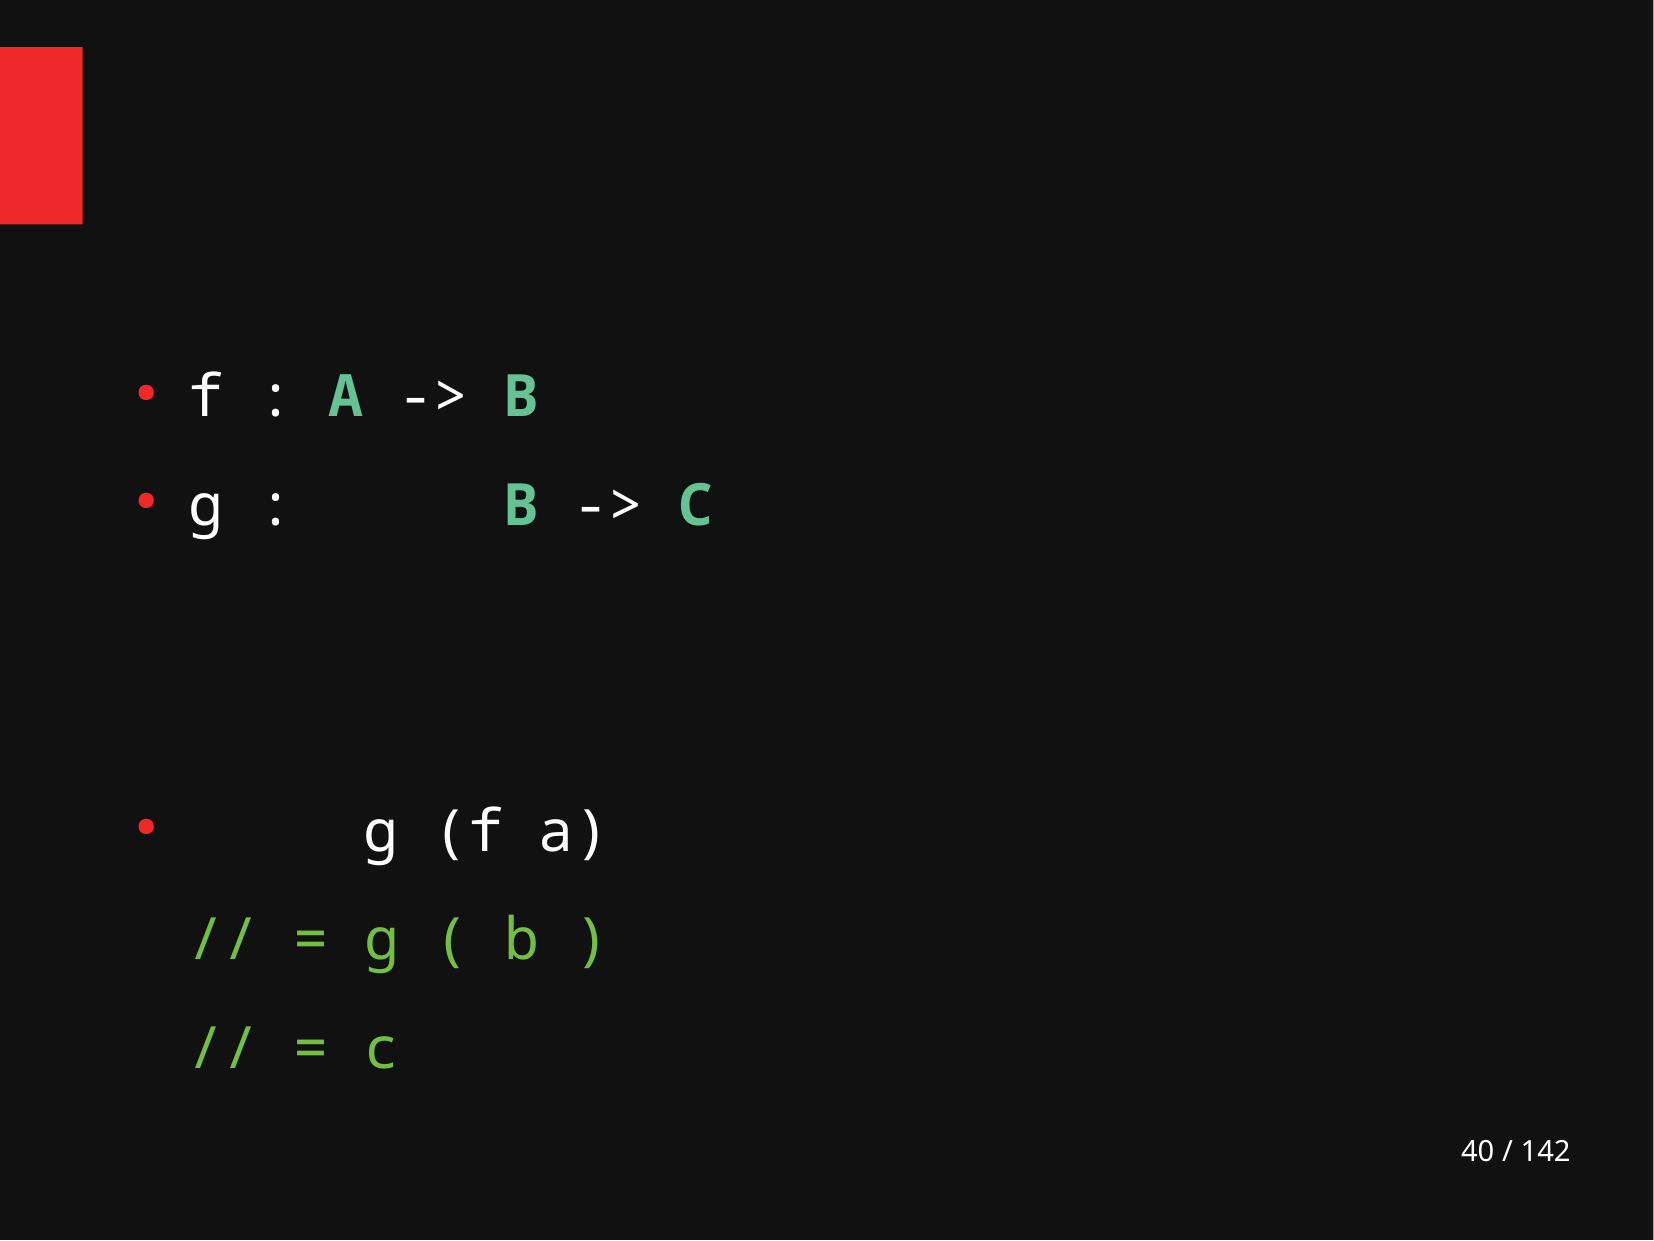

# f : A -> B
g : B -> C
 g (f a)
// = g ( b )
// = c
40